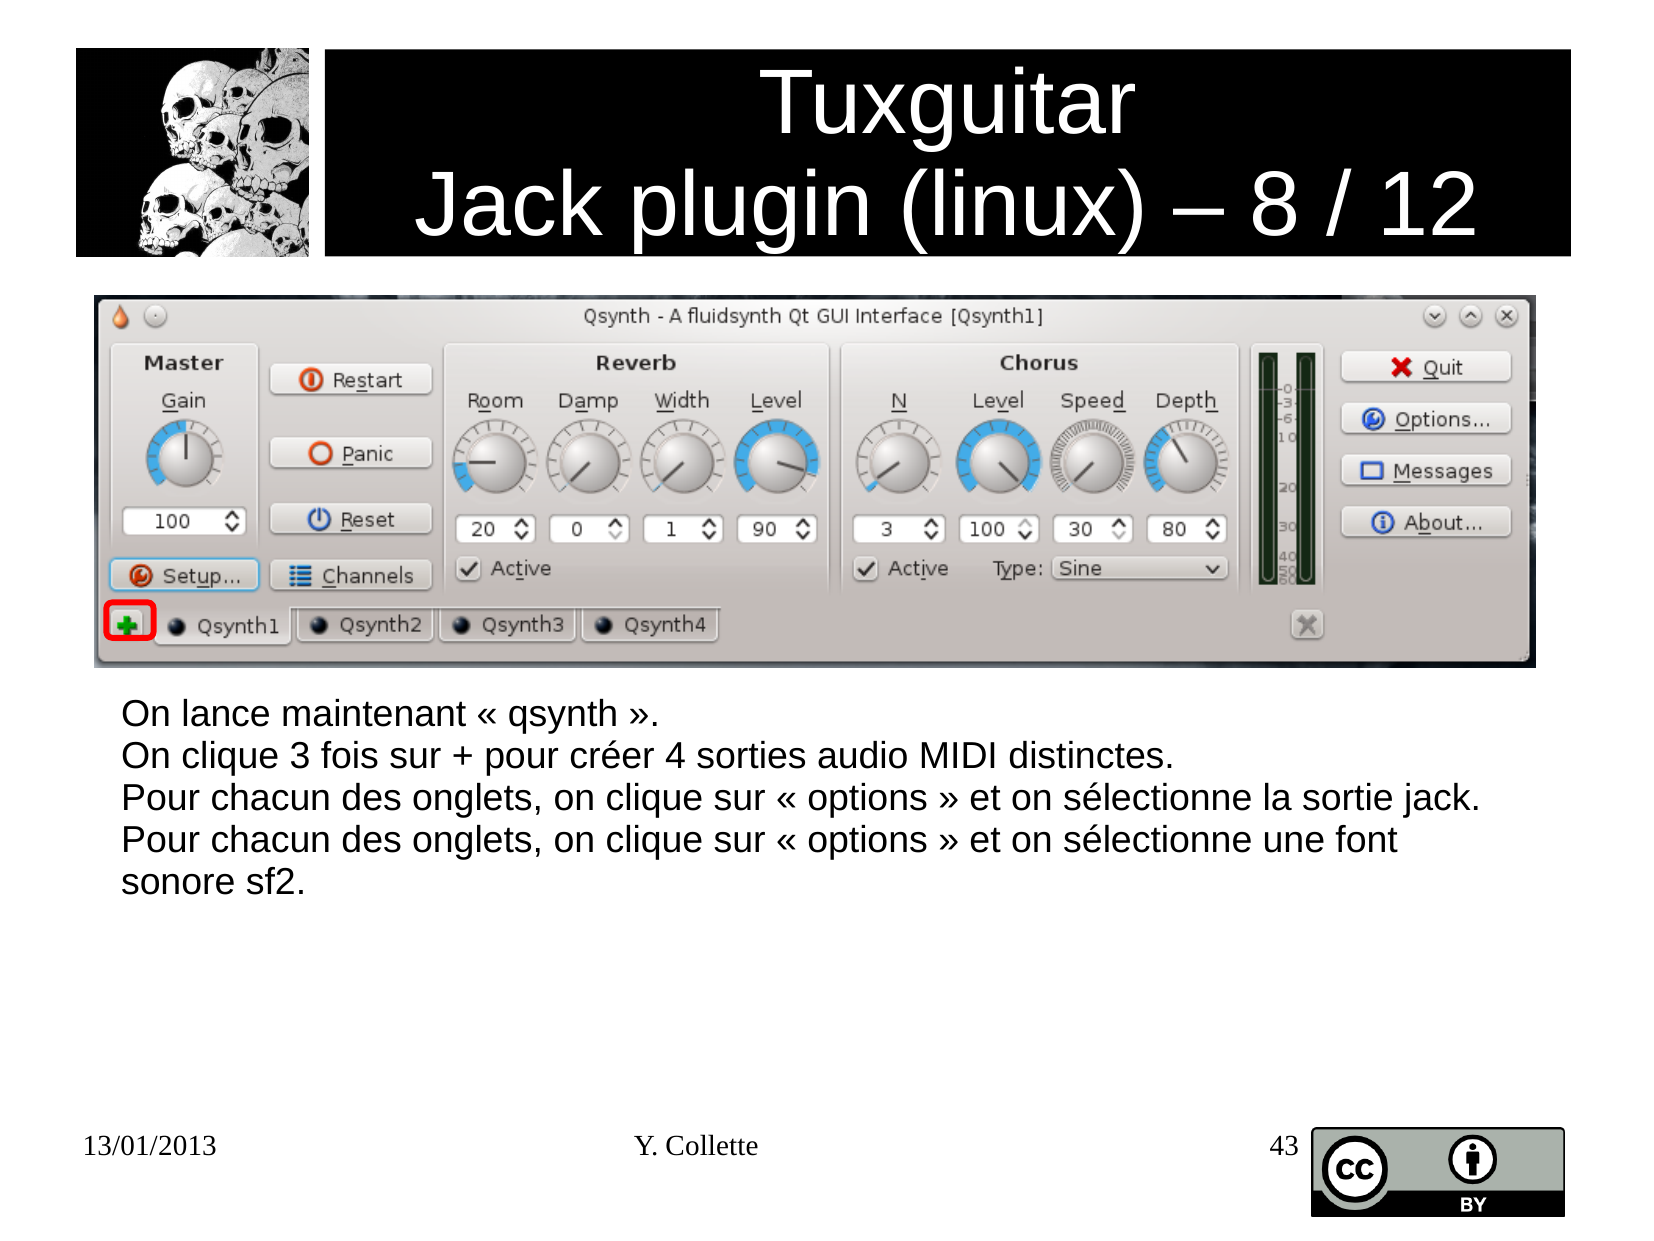

# Tuxguitar Jack plugin (linux) – 8 / 12
On lance maintenant « qsynth ».
On clique 3 fois sur + pour créer 4 sorties audio MIDI distinctes.
Pour chacun des onglets, on clique sur « options » et on sélectionne la sortie jack.
Pour chacun des onglets, on clique sur « options » et on sélectionne une font sonore sf2.
Y. Collette
43